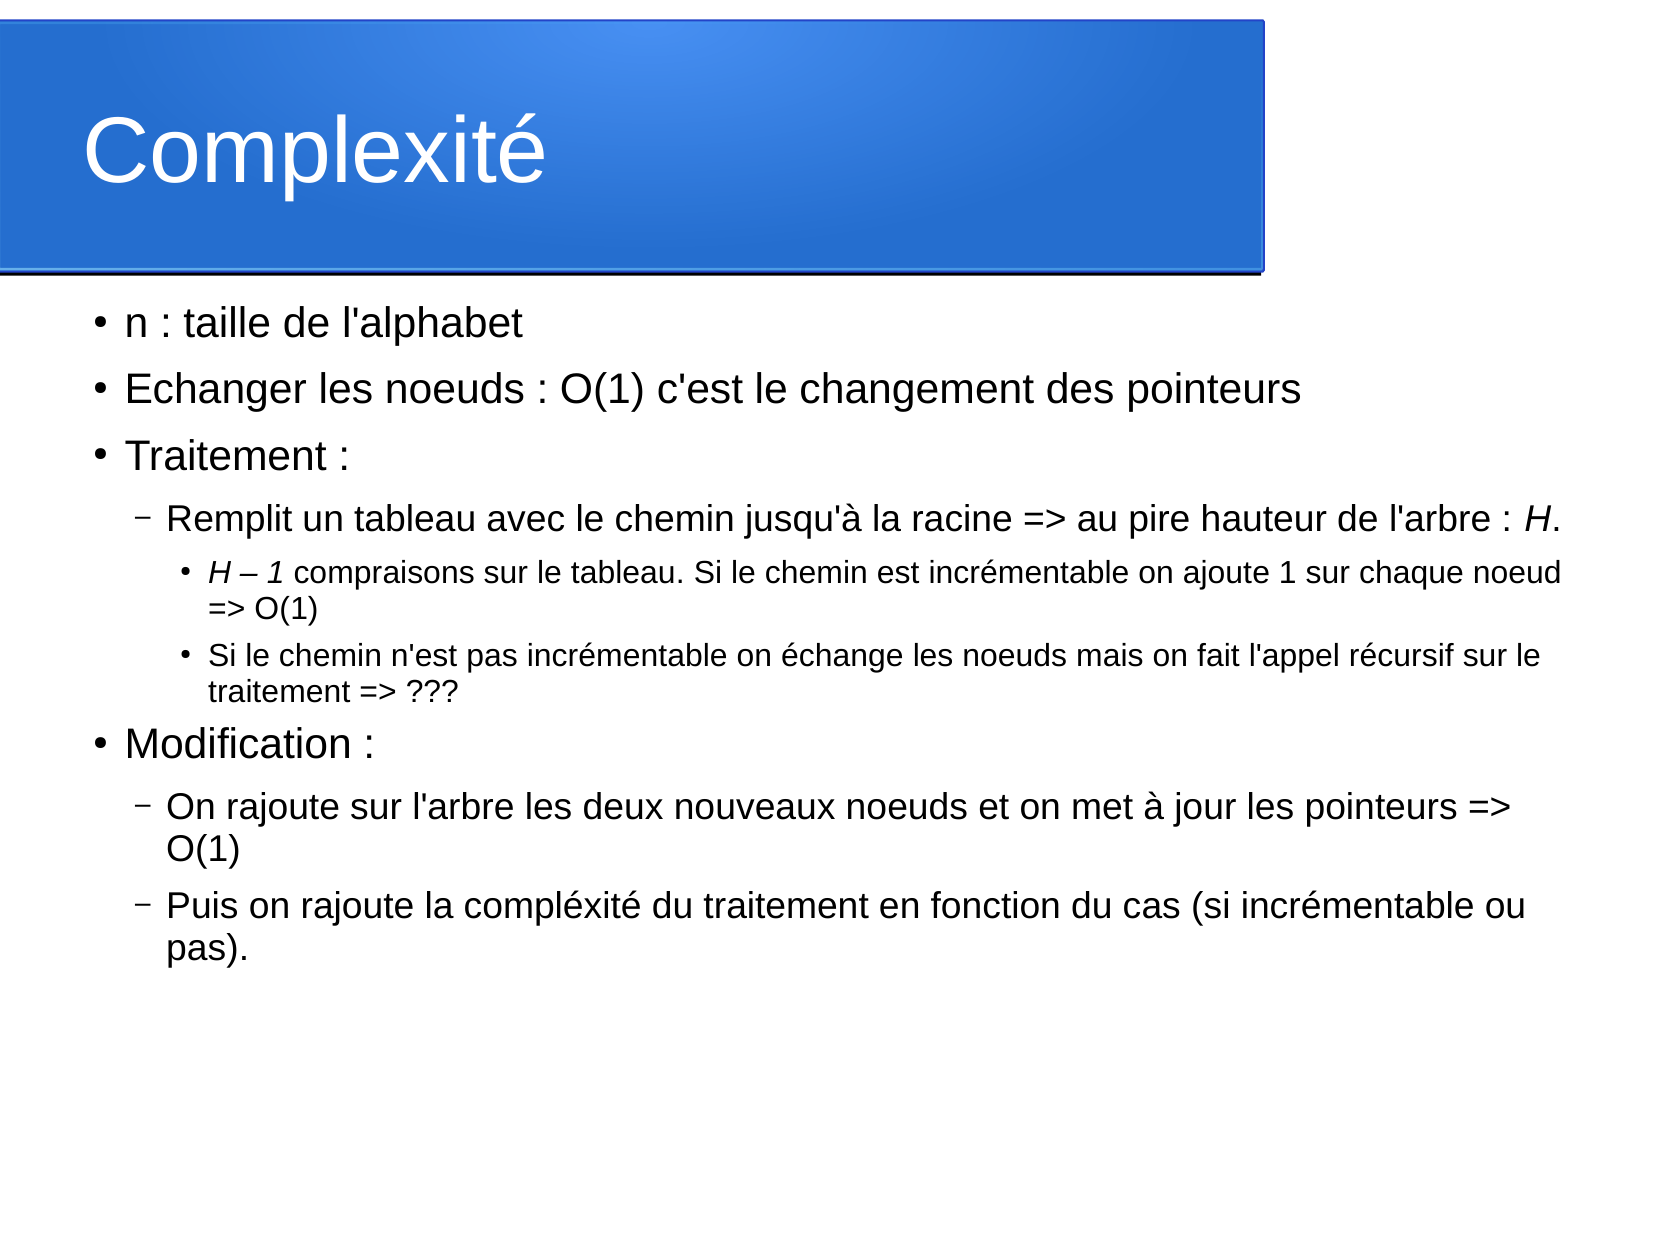

# Complexité
n : taille de l'alphabet
Echanger les noeuds : O(1) c'est le changement des pointeurs
Traitement :
Remplit un tableau avec le chemin jusqu'à la racine => au pire hauteur de l'arbre : H.
H – 1 compraisons sur le tableau. Si le chemin est incrémentable on ajoute 1 sur chaque noeud => O(1)
Si le chemin n'est pas incrémentable on échange les noeuds mais on fait l'appel récursif sur le traitement => ???
Modification :
On rajoute sur l'arbre les deux nouveaux noeuds et on met à jour les pointeurs => O(1)
Puis on rajoute la compléxité du traitement en fonction du cas (si incrémentable ou pas).